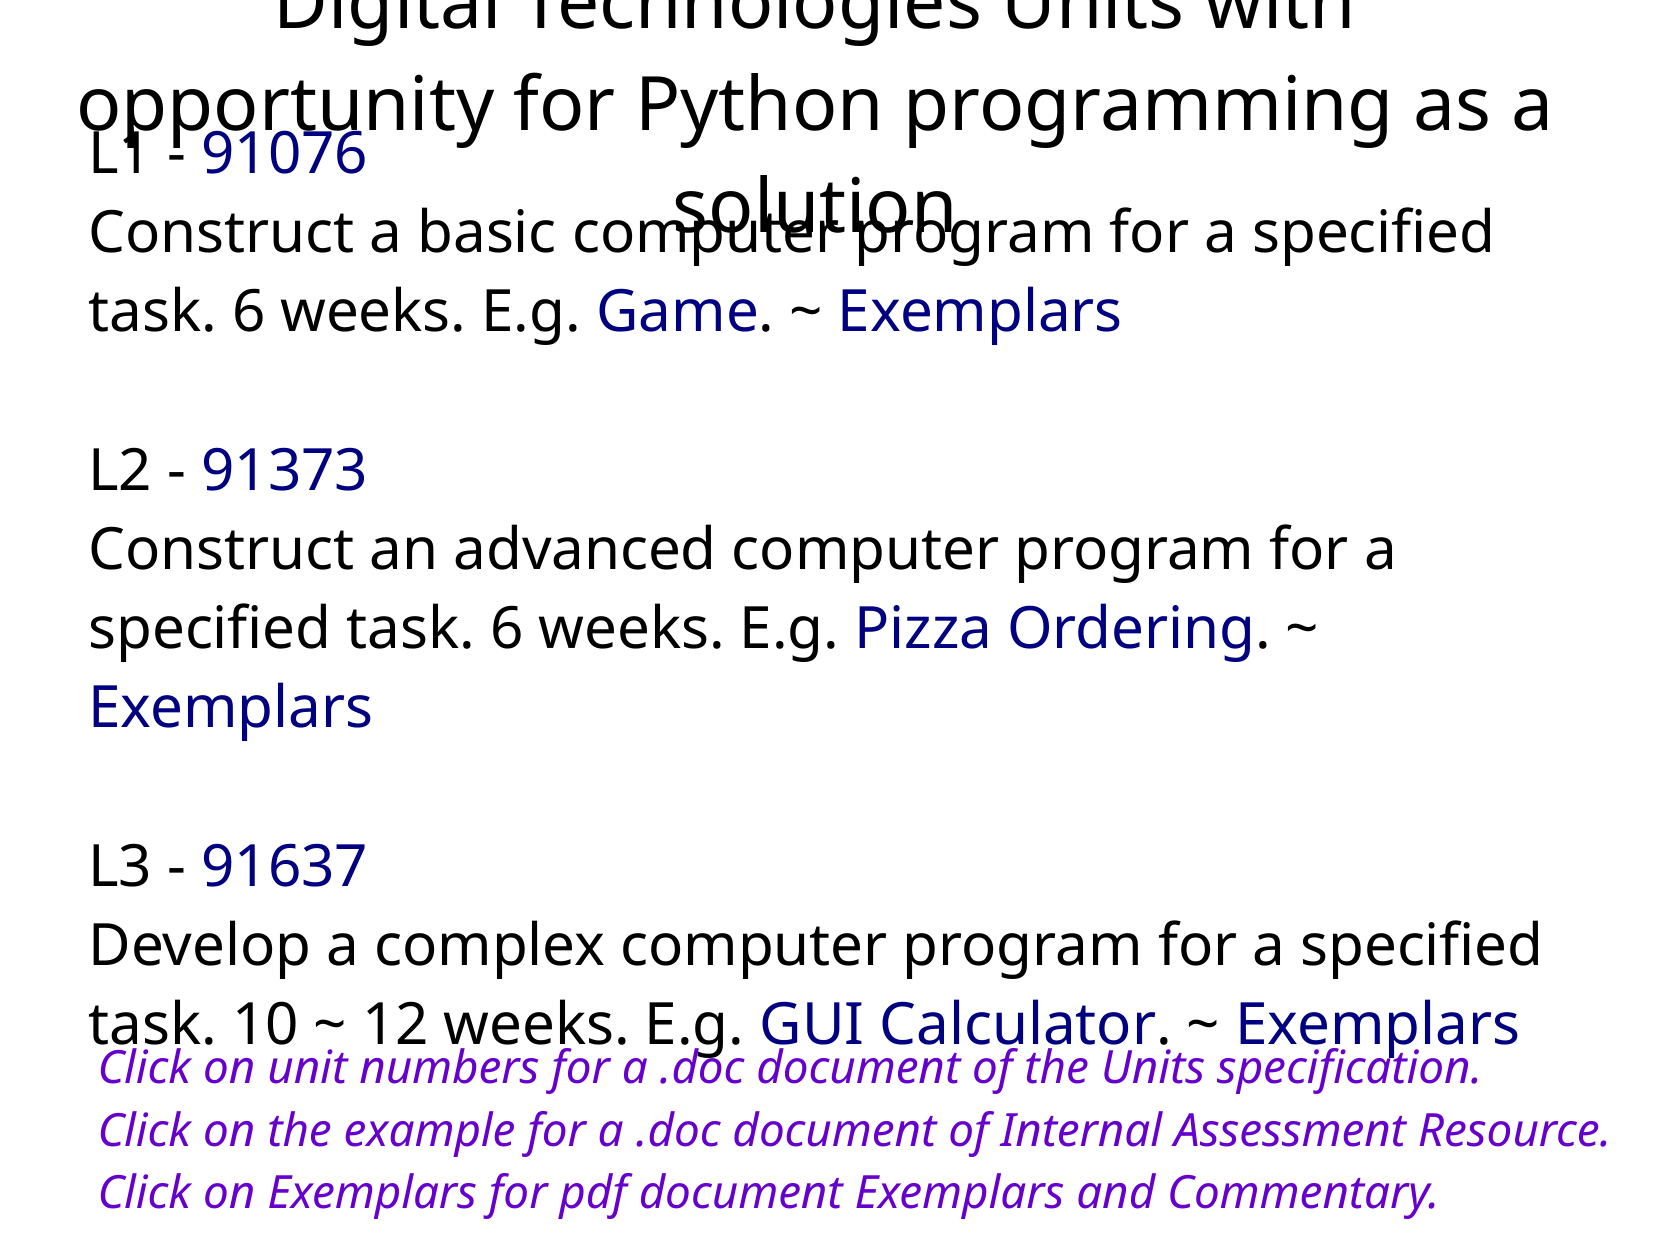

Digital Technologies Units with opportunity for Python programming as a solution
# L1 - 91076 Construct a basic computer program for a specified task. 6 weeks. E.g. Game. ~ Exemplars L2 - 91373 Construct an advanced computer program for a specified task. 6 weeks. E.g. Pizza Ordering. ~ Exemplars L3 - 91637 Develop a complex computer program for a specified task. 10 ~ 12 weeks. E.g. GUI Calculator. ~ Exemplars
Click on unit numbers for a .doc document of the Units specification.
Click on the example for a .doc document of Internal Assessment Resource.
Click on Exemplars for pdf document Exemplars and Commentary.